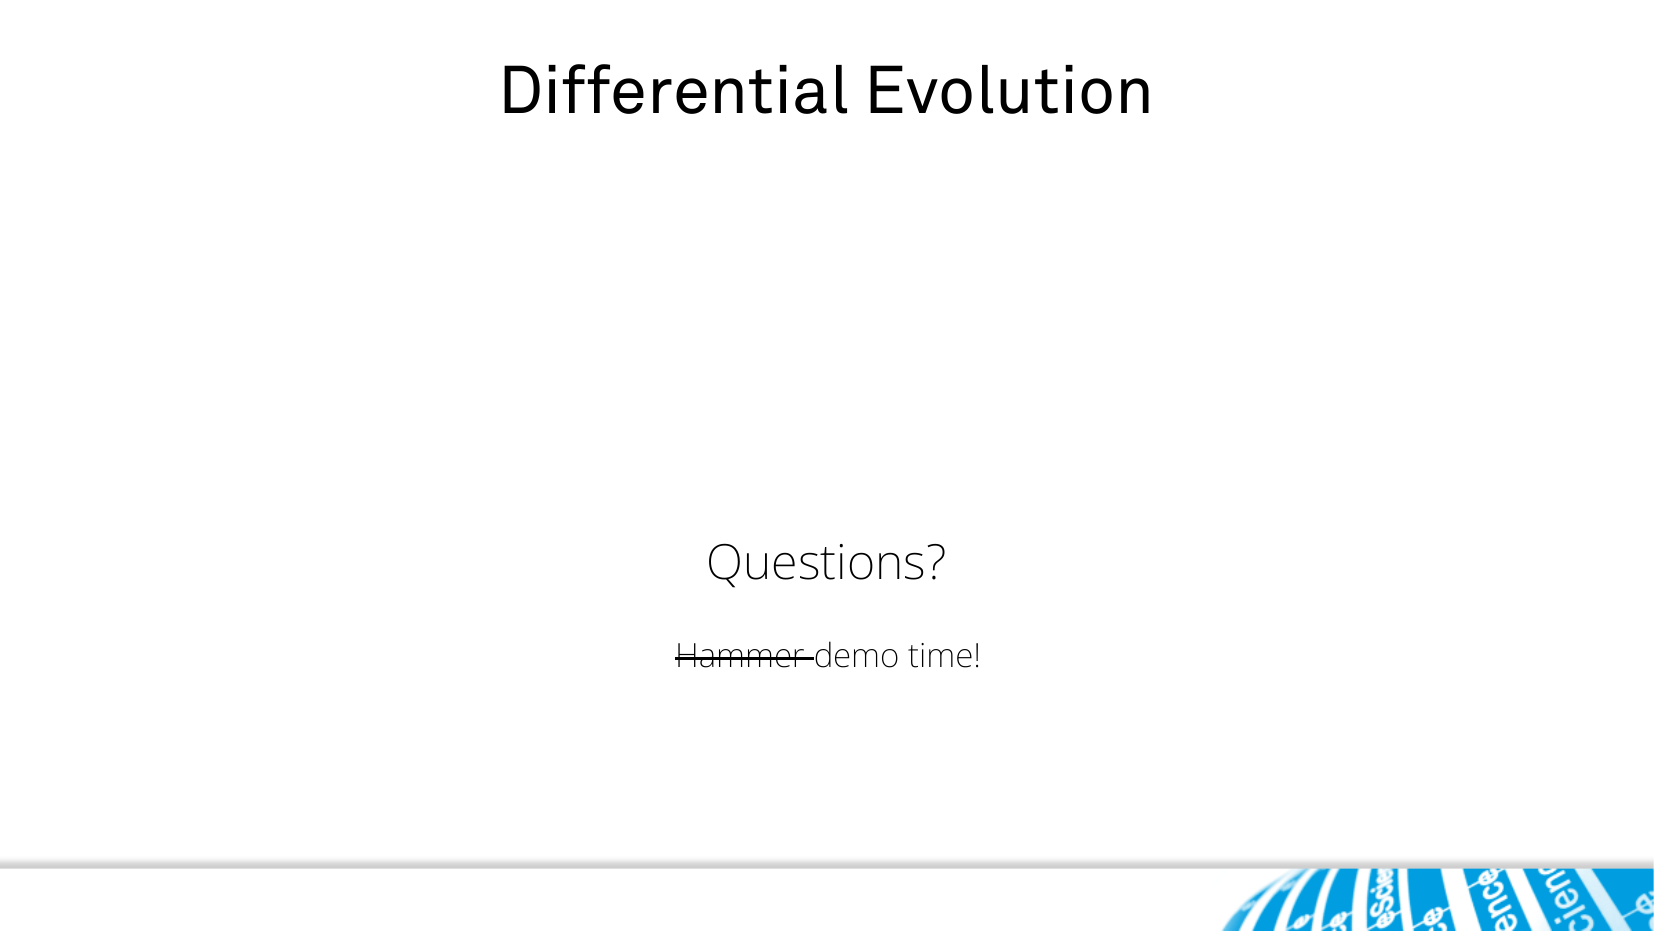

# Differential Evolution
Questions?
Hammer demo time!